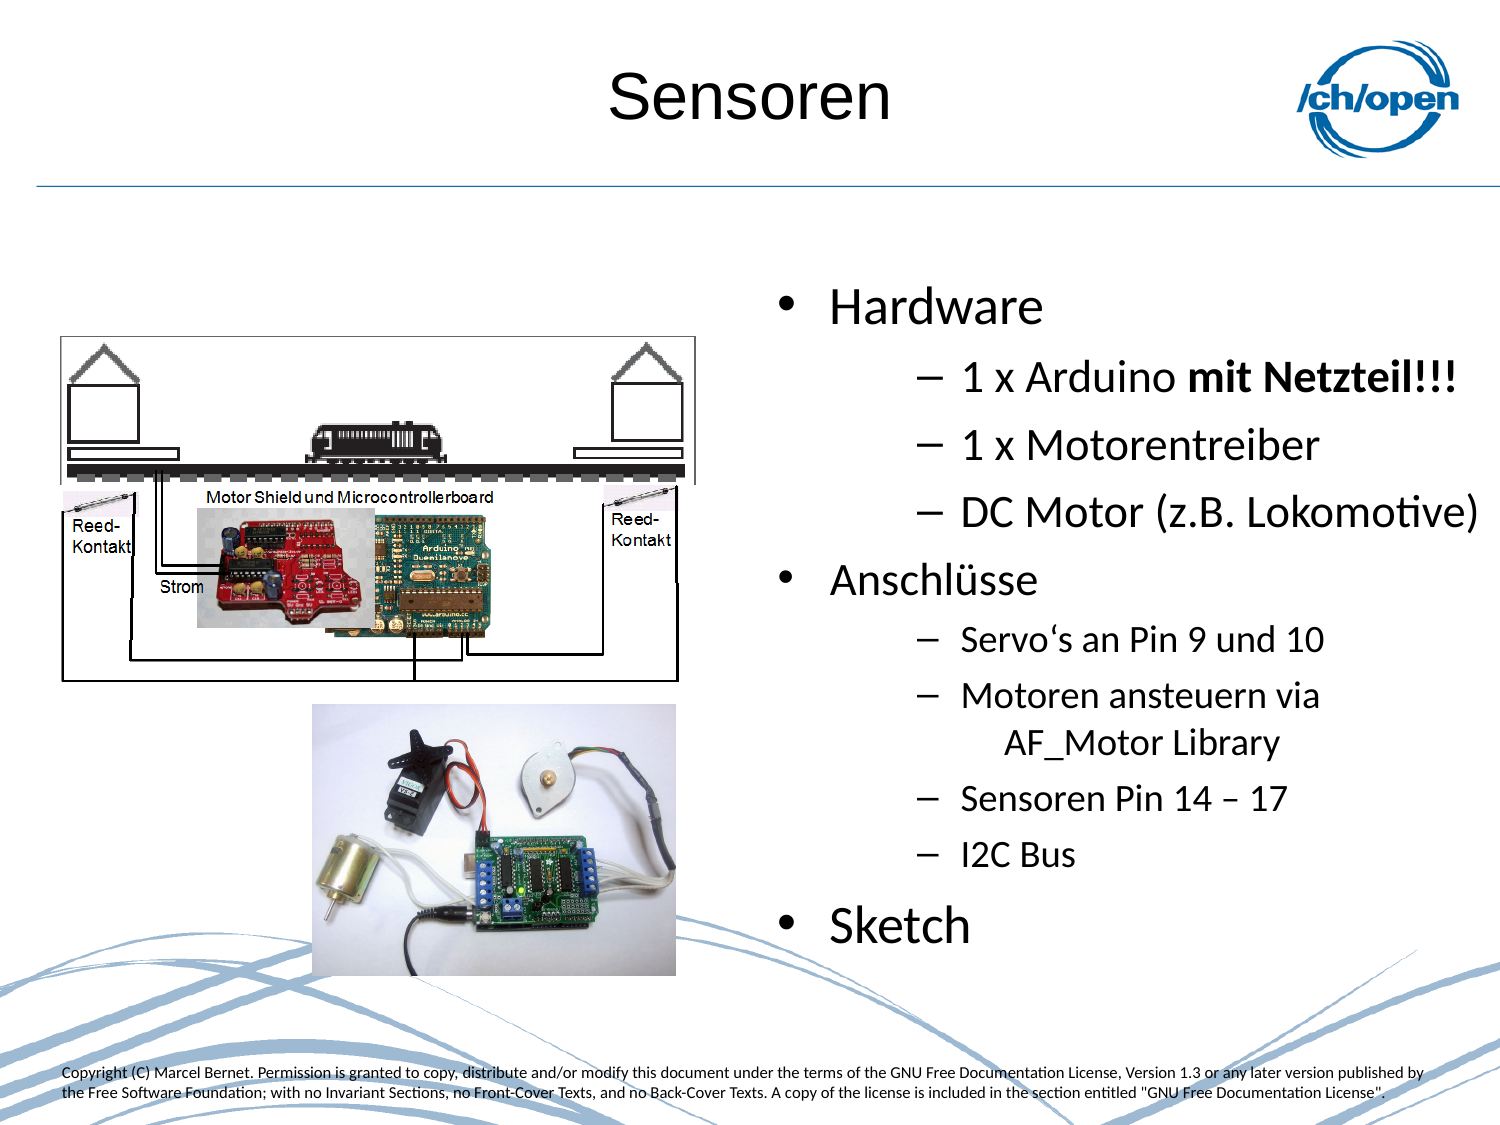

Sensoren
# Hardware
1 x Arduino mit Netzteil!!!
1 x Motorentreiber
DC Motor (z.B. Lokomotive)
Anschlüsse
Servo‘s an Pin 9 und 10
Motoren ansteuern via AF_Motor Library
Sensoren Pin 14 – 17
I2C Bus
Sketch